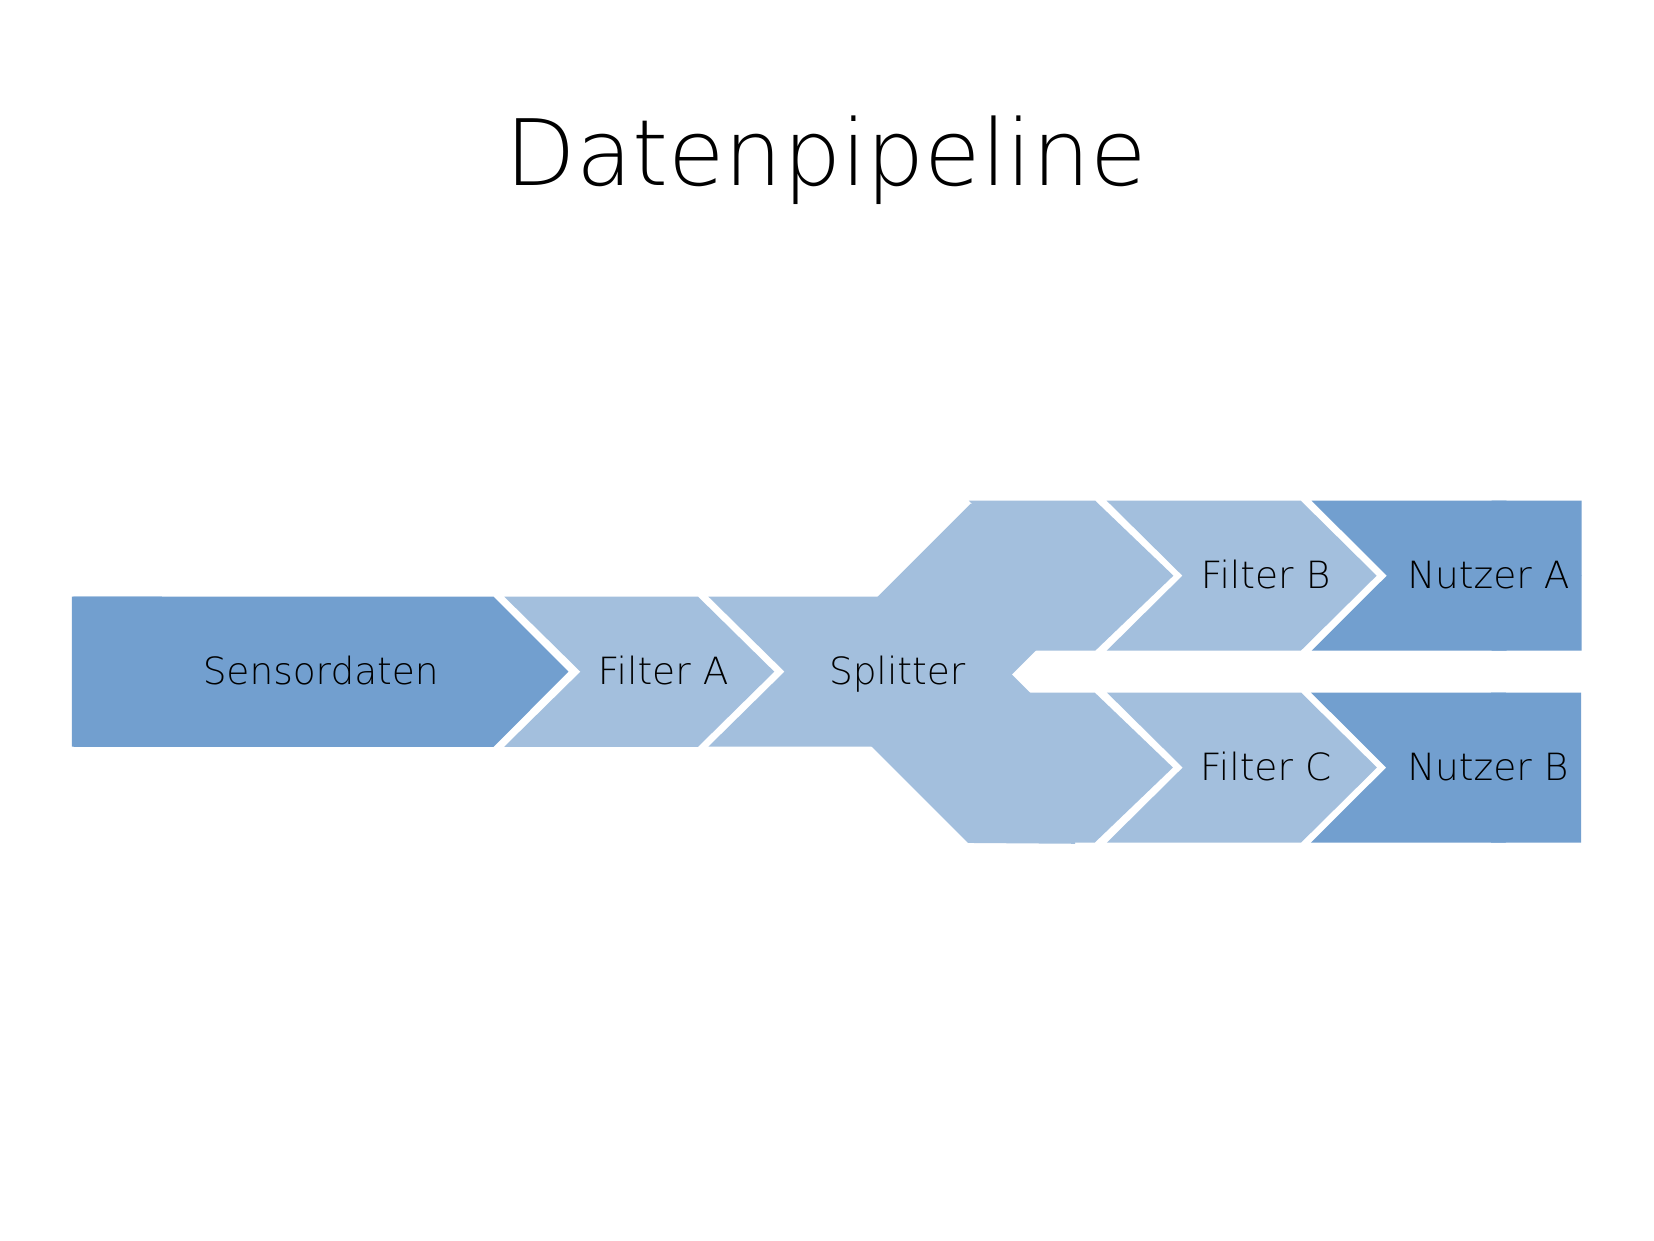

# Datenpipeline
 Filter B
 Nutzer A
 Splitter
Sensordaten
 Filter A
 Filter C
 Nutzer B